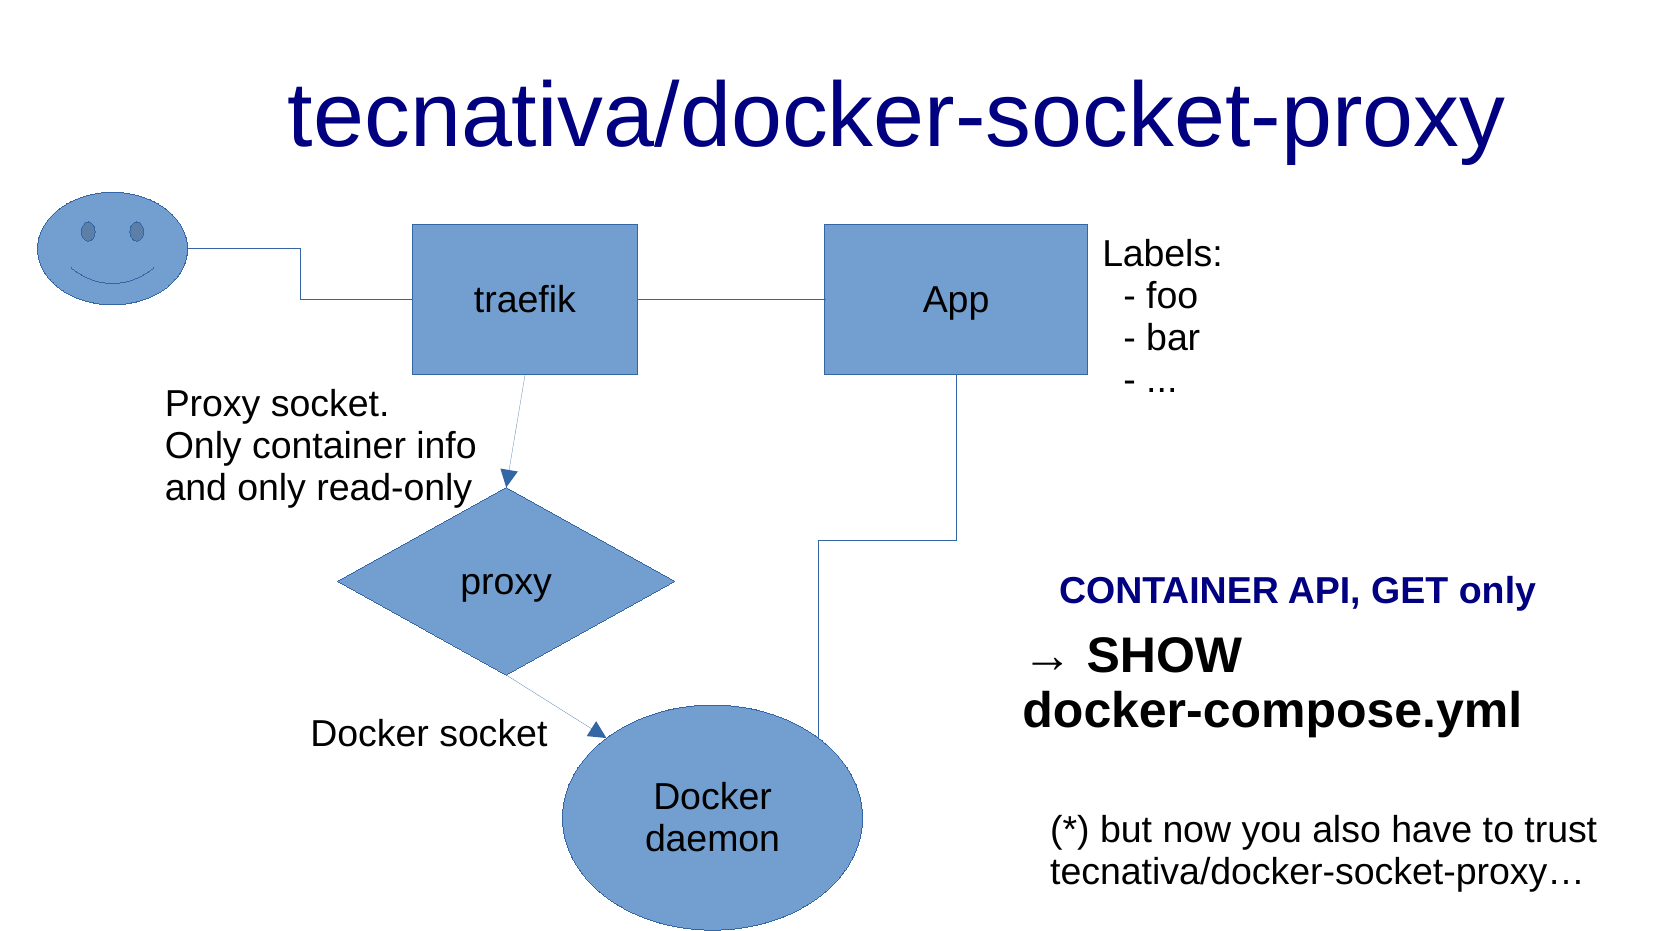

# tecnativa/docker-socket-proxy
traefik
App
Labels:
 - foo
 - bar
 - ...
Proxy socket.
Only container info
and only read-only
proxy
CONTAINER API, GET only
→ SHOW
docker-compose.yml
Docker socket
Docker daemon
(*) but now you also have to trust
tecnativa/docker-socket-proxy…